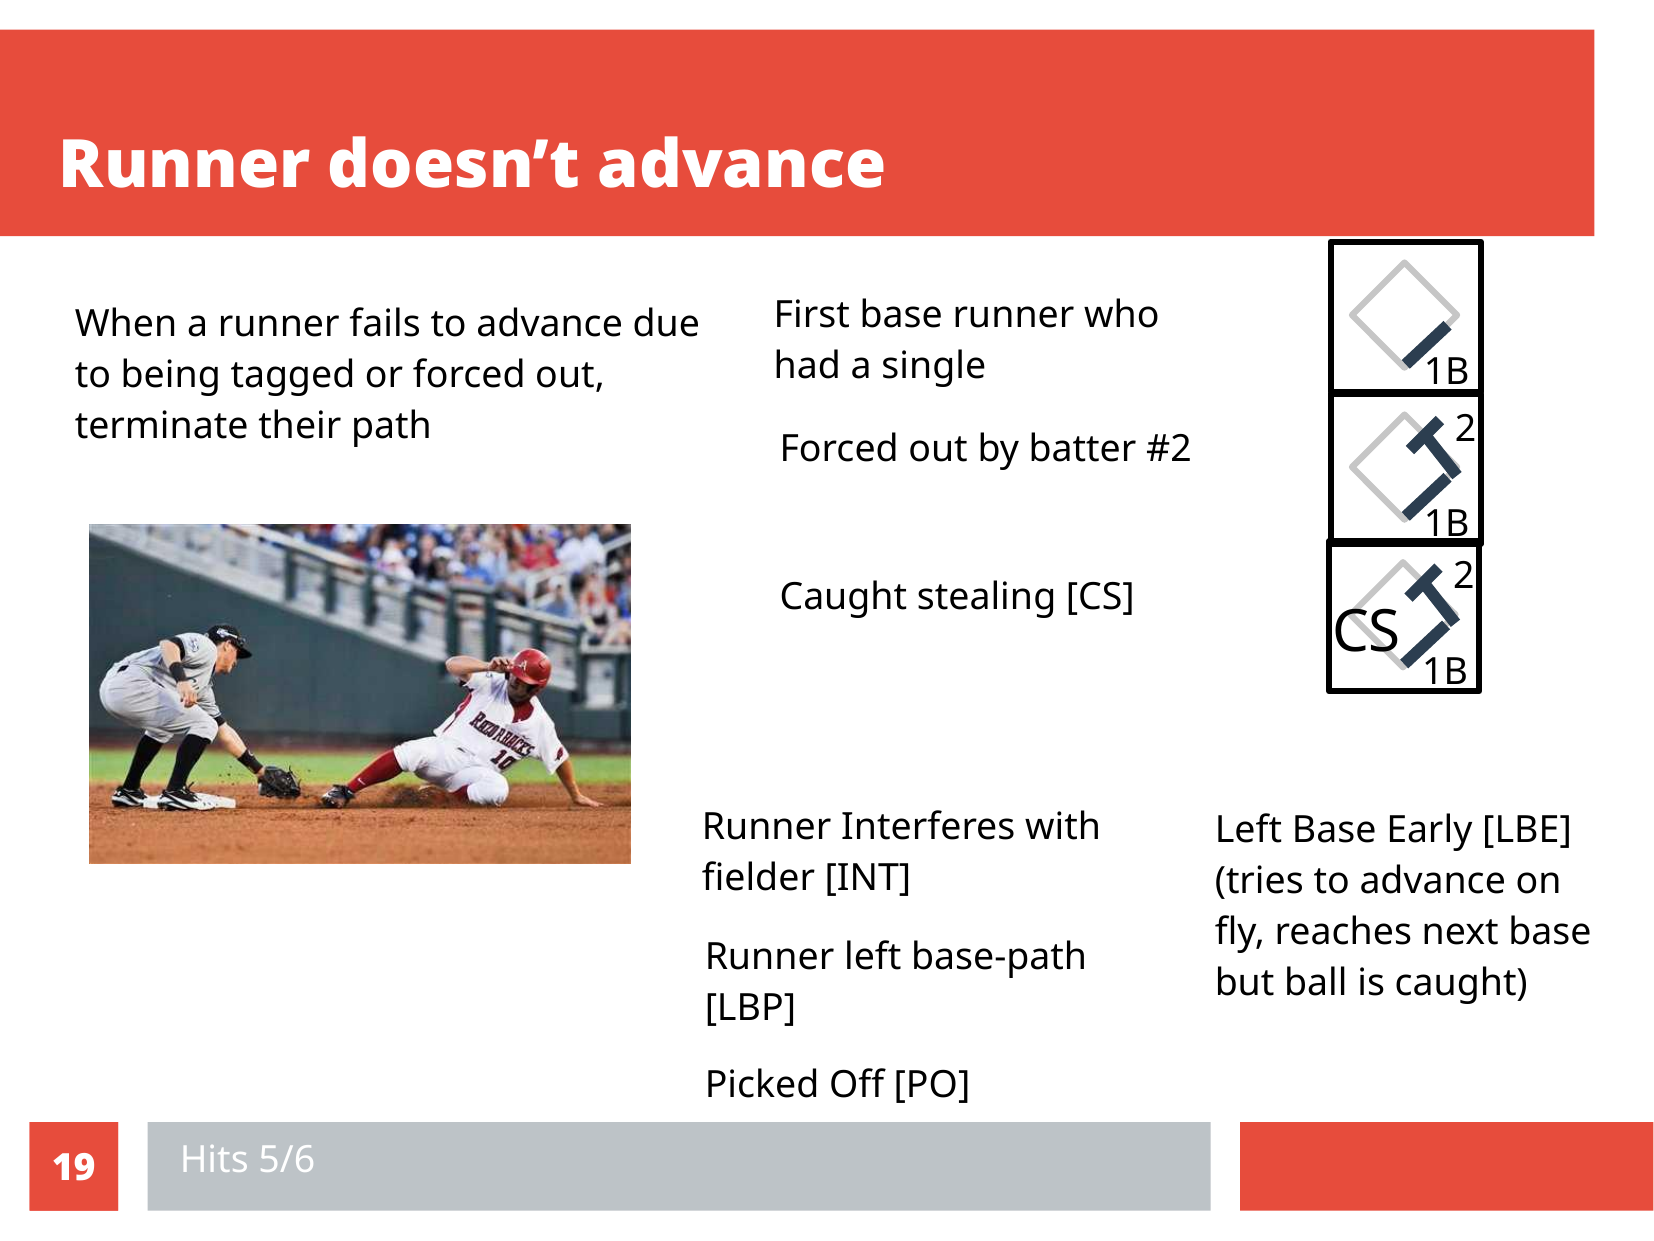

# Runner doesn’t advance
First base runner who had a single
When a runner fails to advance due to being tagged or forced out, terminate their path
1B
2
Forced out by batter #2
1B
2
Caught stealing [CS]
CS
1B
Runner Interferes with fielder [INT]
Left Base Early [LBE]
(tries to advance on fly, reaches next base but ball is caught)
Runner left base-path
[LBP]
Picked Off [PO]
19
Hits 5/6